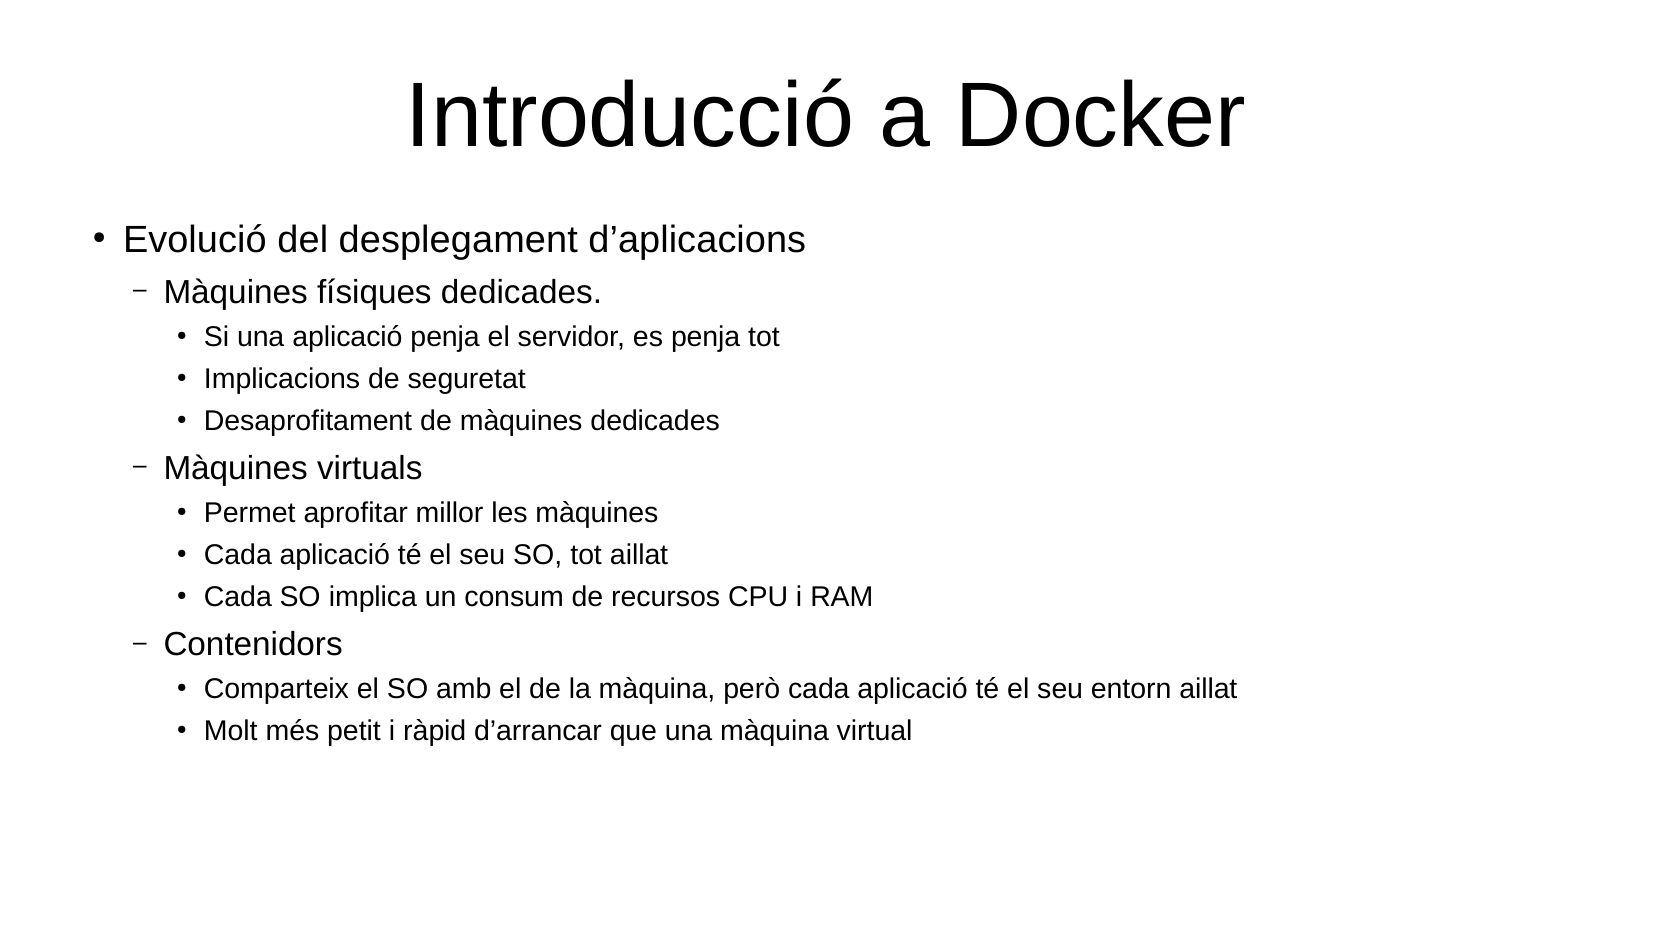

# Introducció a Docker
Evolució del desplegament d’aplicacions
Màquines físiques dedicades.
Si una aplicació penja el servidor, es penja tot
Implicacions de seguretat
Desaprofitament de màquines dedicades
Màquines virtuals
Permet aprofitar millor les màquines
Cada aplicació té el seu SO, tot aillat
Cada SO implica un consum de recursos CPU i RAM
Contenidors
Comparteix el SO amb el de la màquina, però cada aplicació té el seu entorn aillat
Molt més petit i ràpid d’arrancar que una màquina virtual